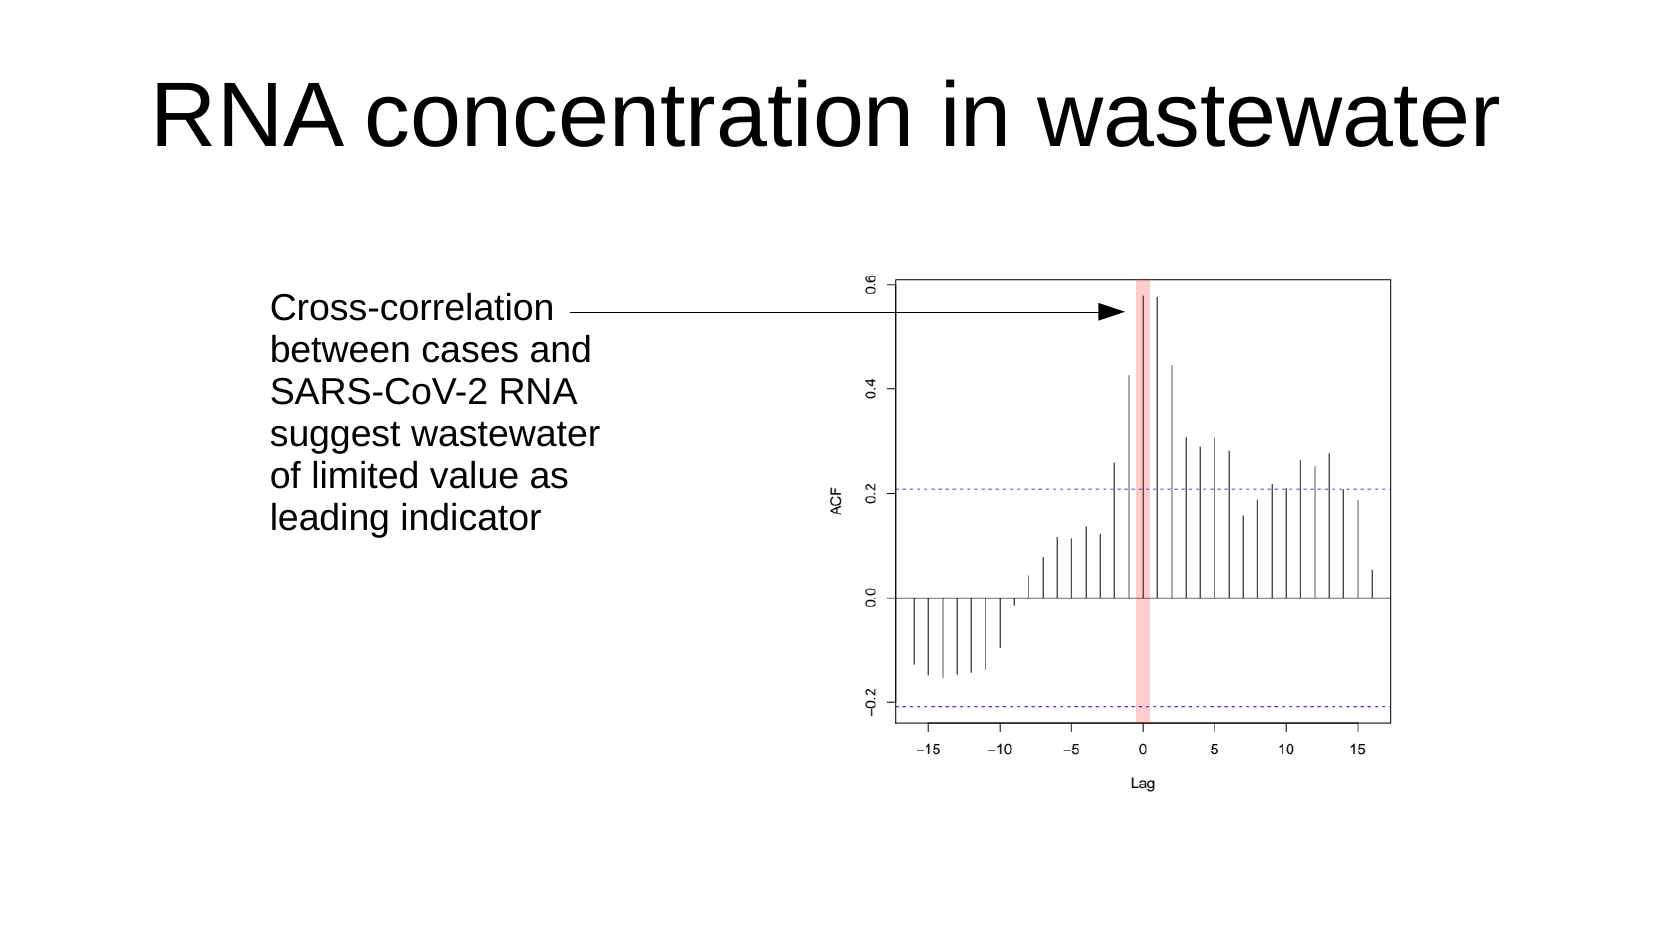

# RNA concentration in wastewater
Cross-correlation between cases and SARS-CoV-2 RNA suggest wastewater of limited value as leading indicator